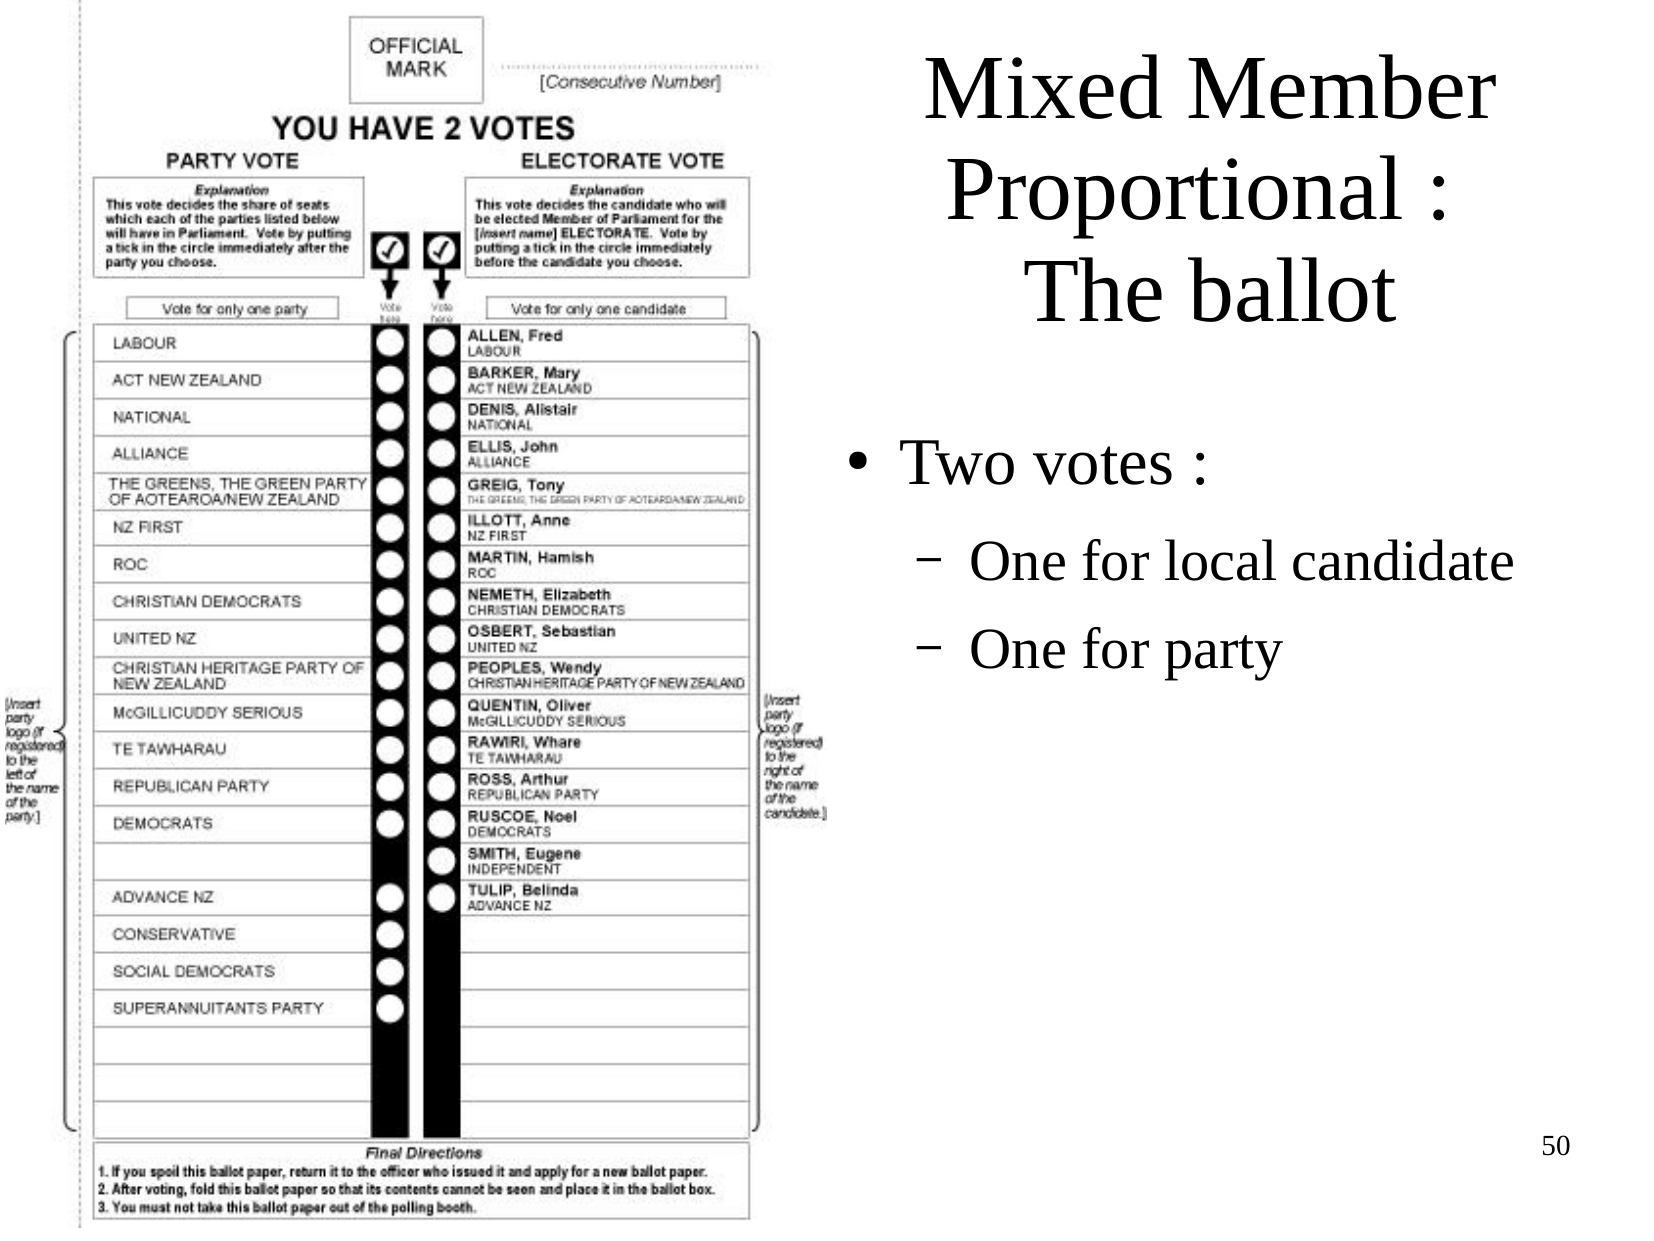

# Mixed Member Proportional : The ballot
Two votes :
One for local candidate
One for party
50